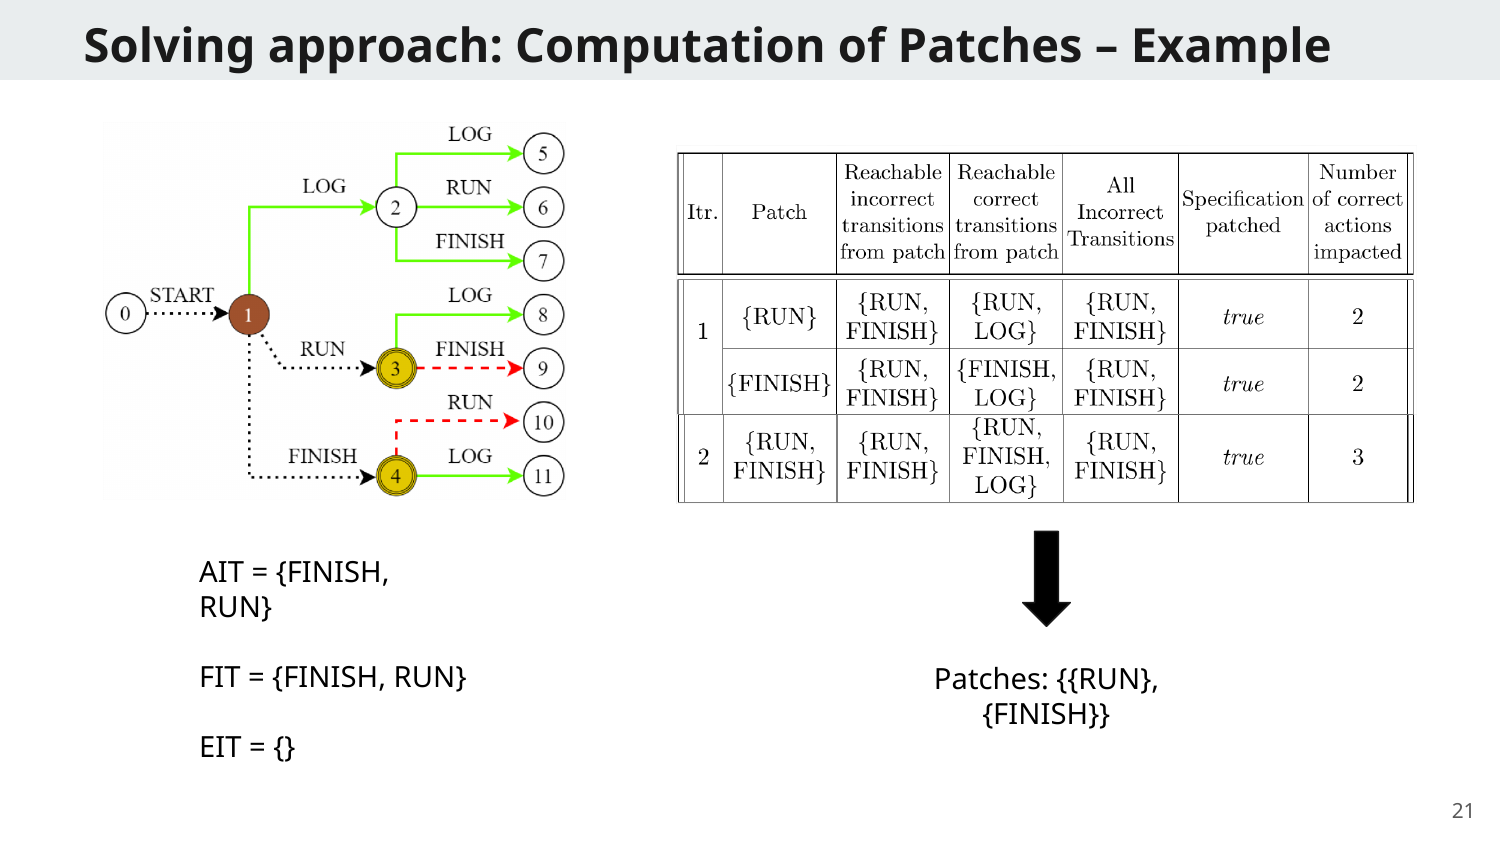

# Solving approach: Computation of Patches – Example
AIT = {FINISH, RUN}
FIT = {FINISH, RUN}
EIT = {}
Patches: {{RUN}, {FINISH}}